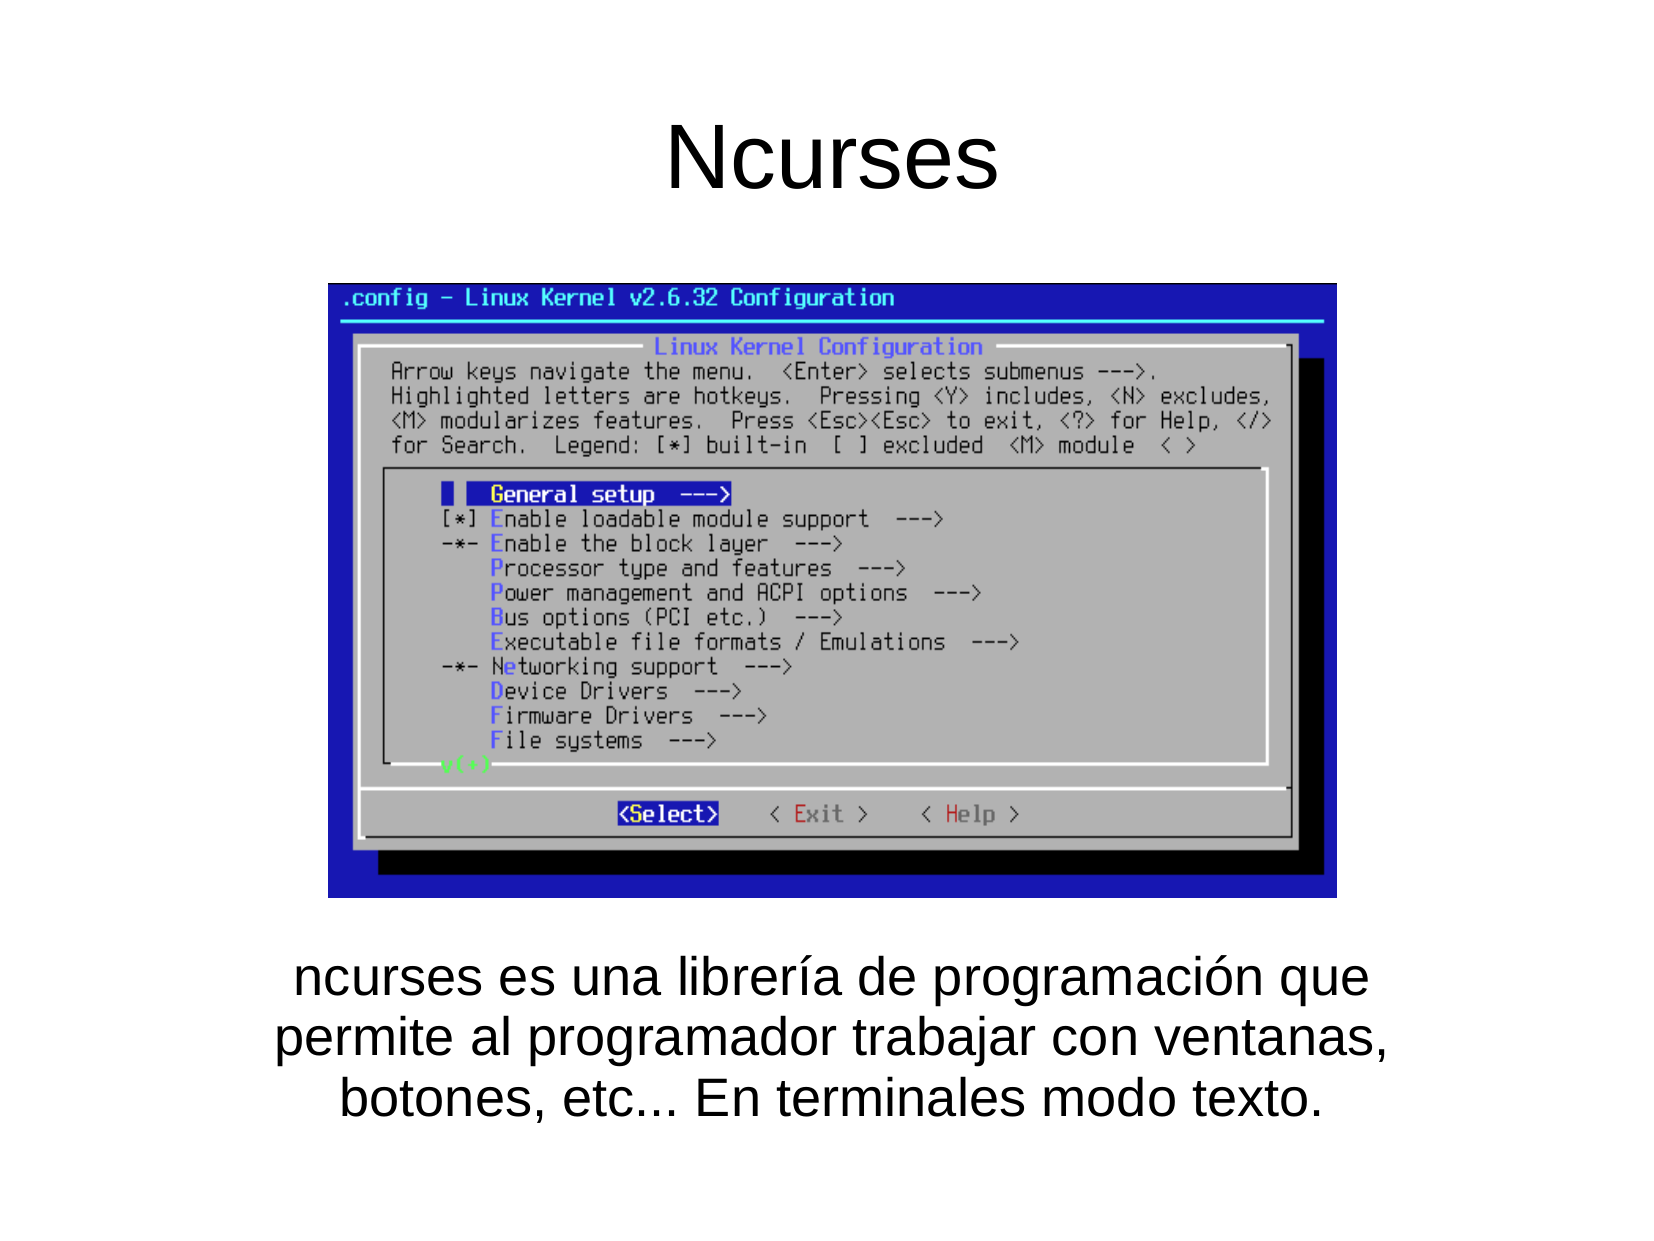

# Ncurses
ncurses es una librería de programación que permite al programador trabajar con ventanas, botones, etc... En terminales modo texto.